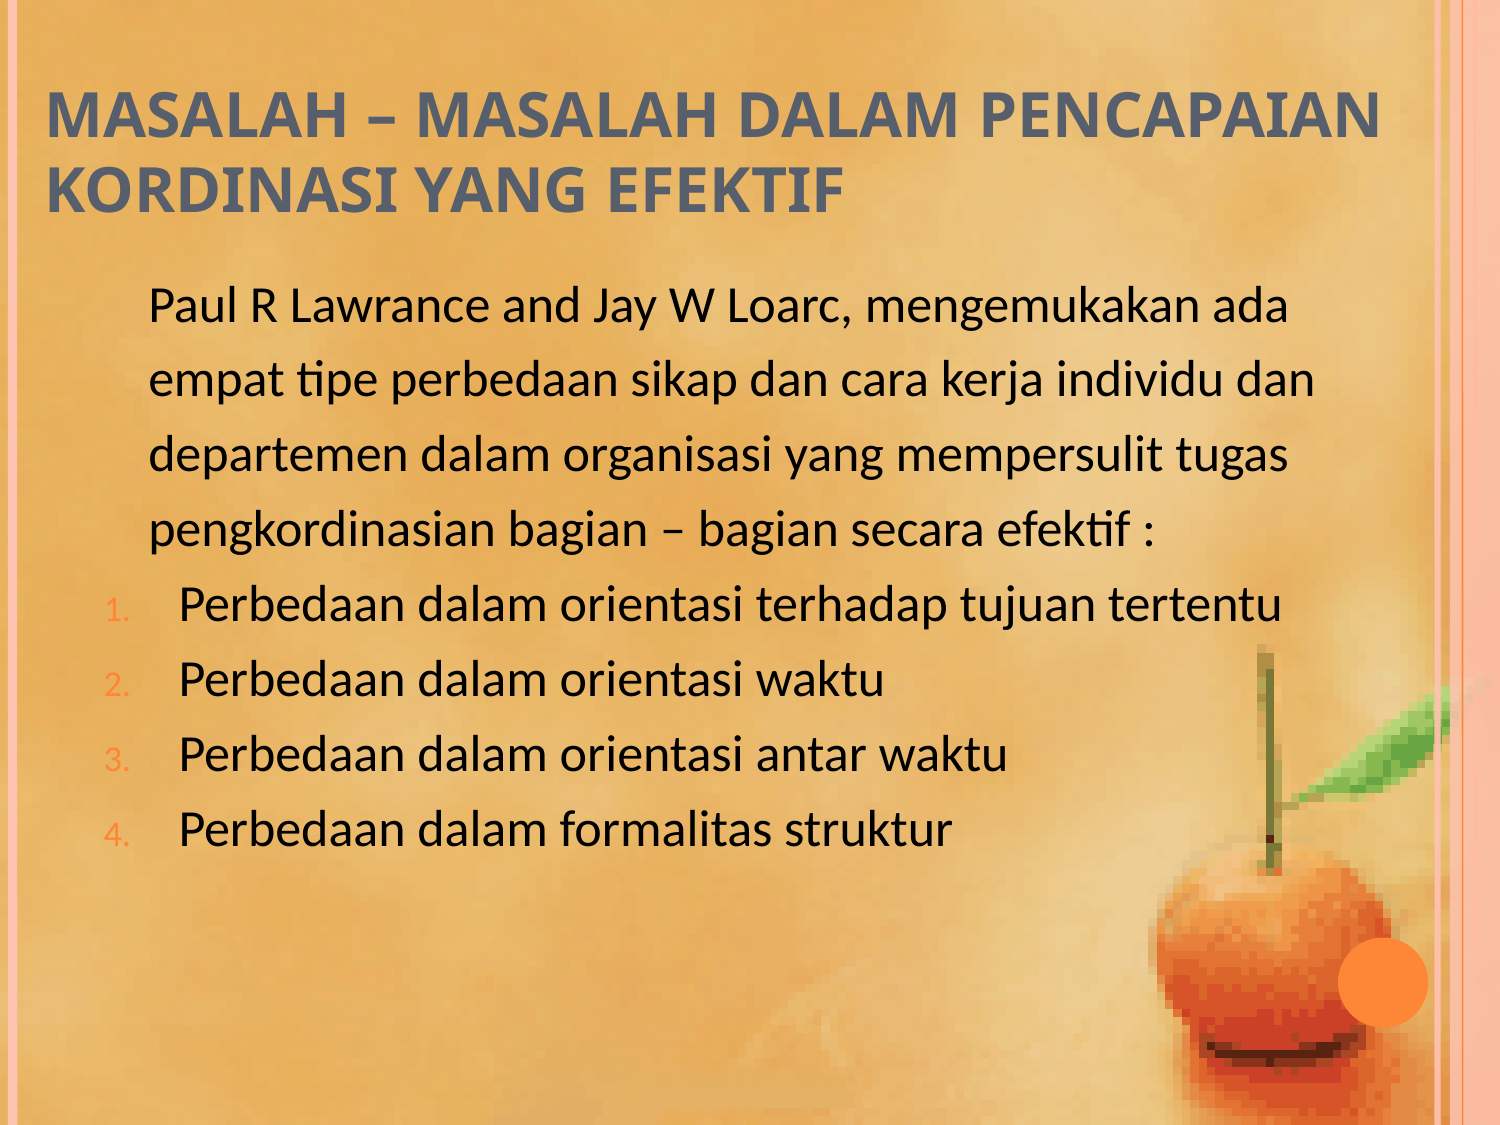

# Masalah – masalah dalam pencapaian kordinasi yang efektif
Paul R Lawrance and Jay W Loarc, mengemukakan ada
empat tipe perbedaan sikap dan cara kerja individu dan
departemen dalam organisasi yang mempersulit tugas
pengkordinasian bagian – bagian secara efektif :
Perbedaan dalam orientasi terhadap tujuan tertentu
Perbedaan dalam orientasi waktu
Perbedaan dalam orientasi antar waktu
Perbedaan dalam formalitas struktur